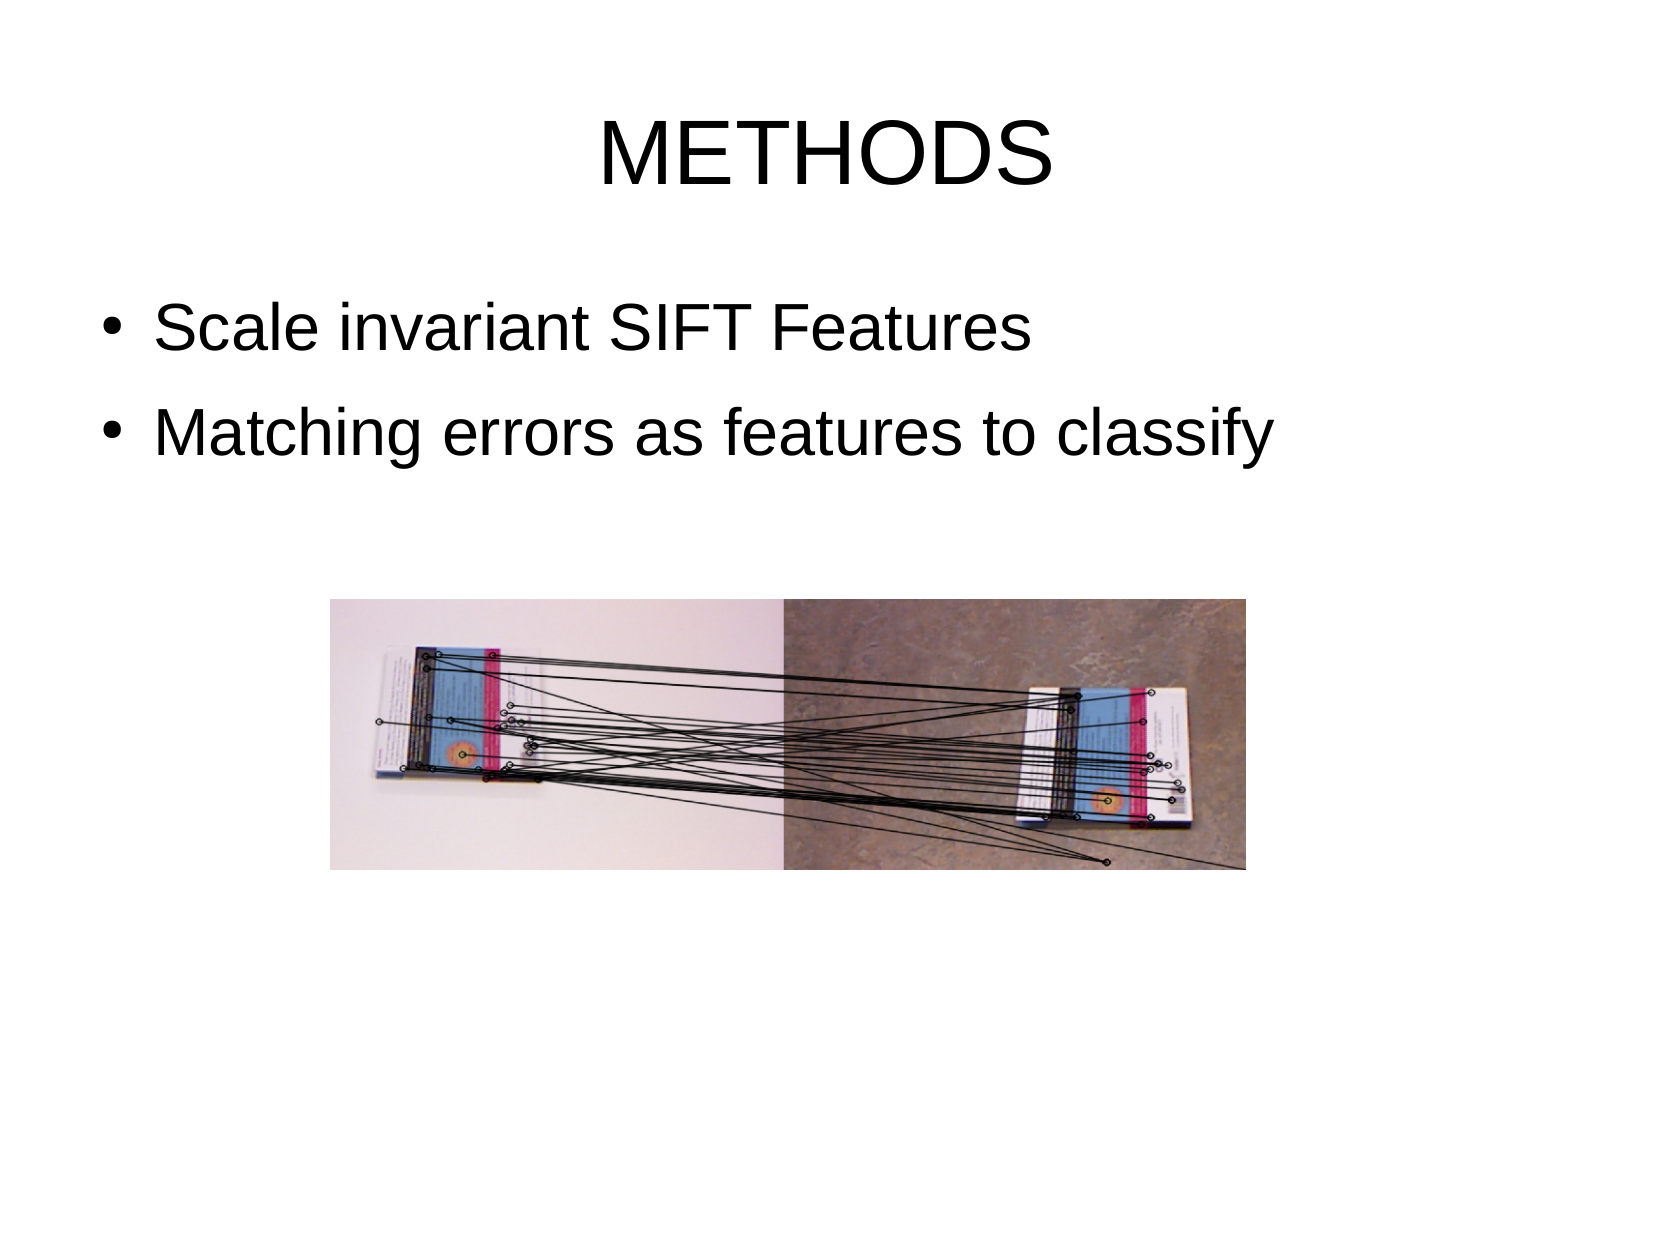

# METHODS
Scale invariant SIFT Features
Matching errors as features to classify